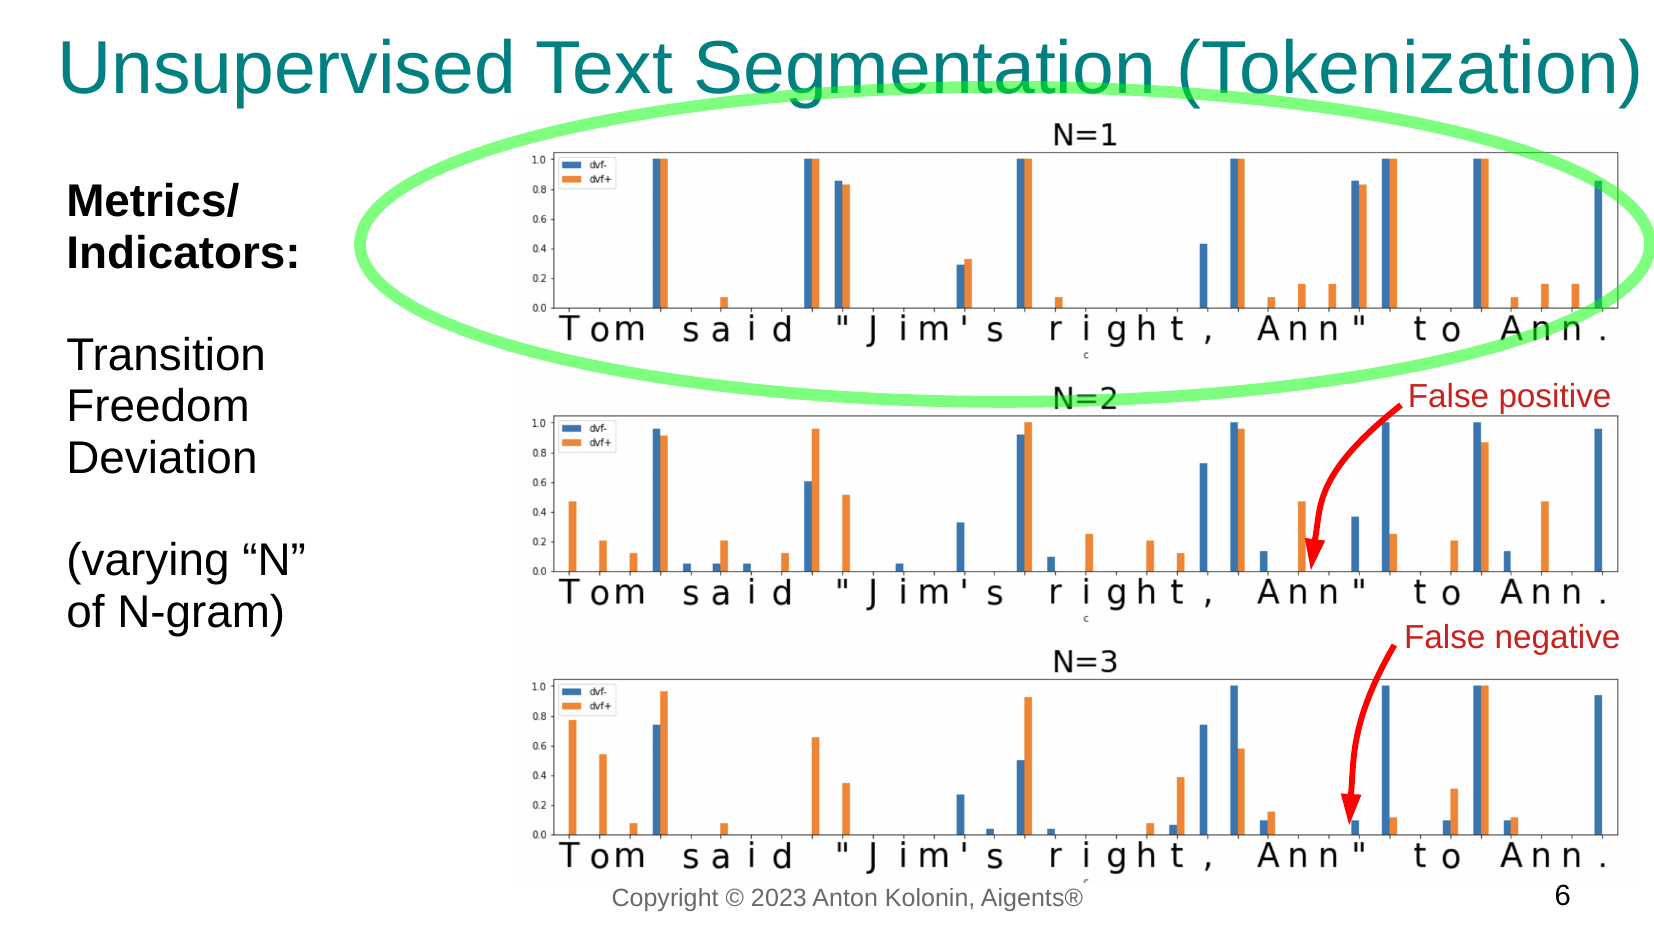

Unsupervised Text Segmentation (Tokenization)
Metrics/
Indicators:
Transition
Freedom
Deviation
(varying “N”
of N-gram)
False positive
False negative
Copyright © 2023 Anton Kolonin, Aigents®
6